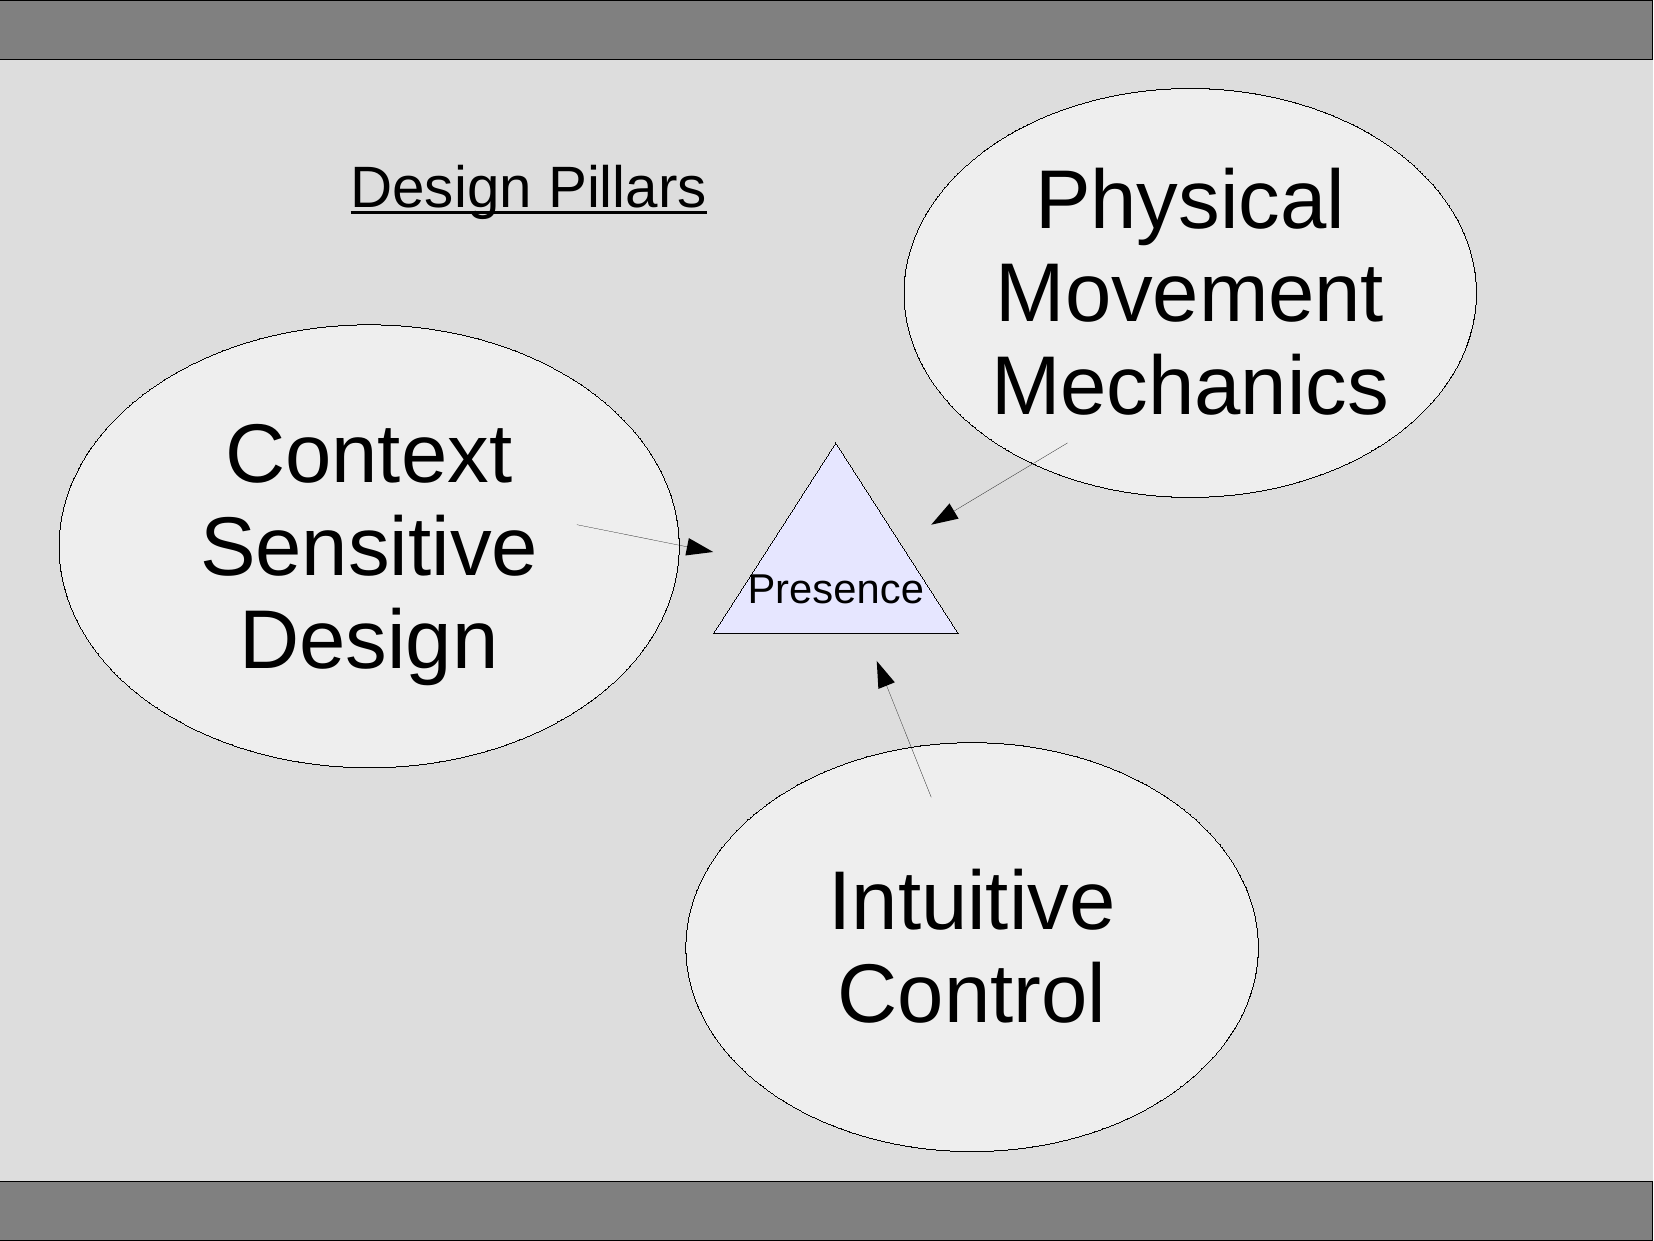

Physical
Movement
Mechanics
Design Pillars
Context
Sensitive
Design
Presence
Intuitive
Control